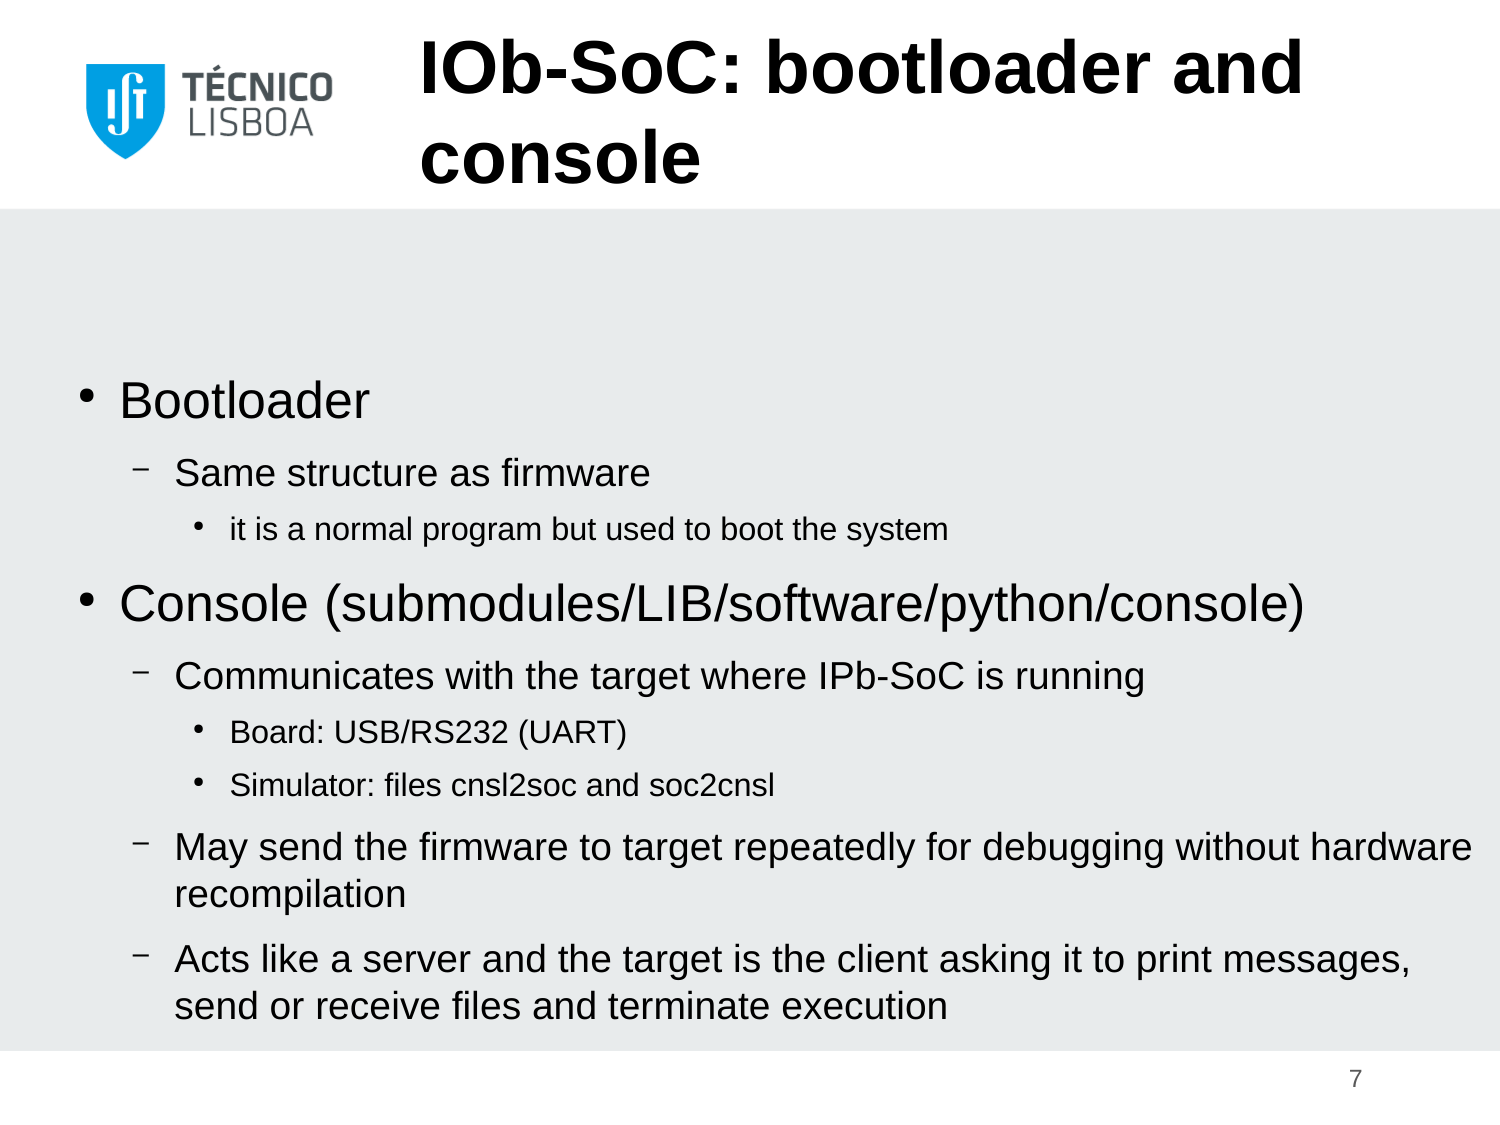

# IOb-SoC: bootloader and console
Bootloader
Same structure as firmware
it is a normal program but used to boot the system
Console (submodules/LIB/software/python/console)
Communicates with the target where IPb-SoC is running
Board: USB/RS232 (UART)
Simulator: files cnsl2soc and soc2cnsl
May send the firmware to target repeatedly for debugging without hardware recompilation
Acts like a server and the target is the client asking it to print messages, send or receive files and terminate execution
7